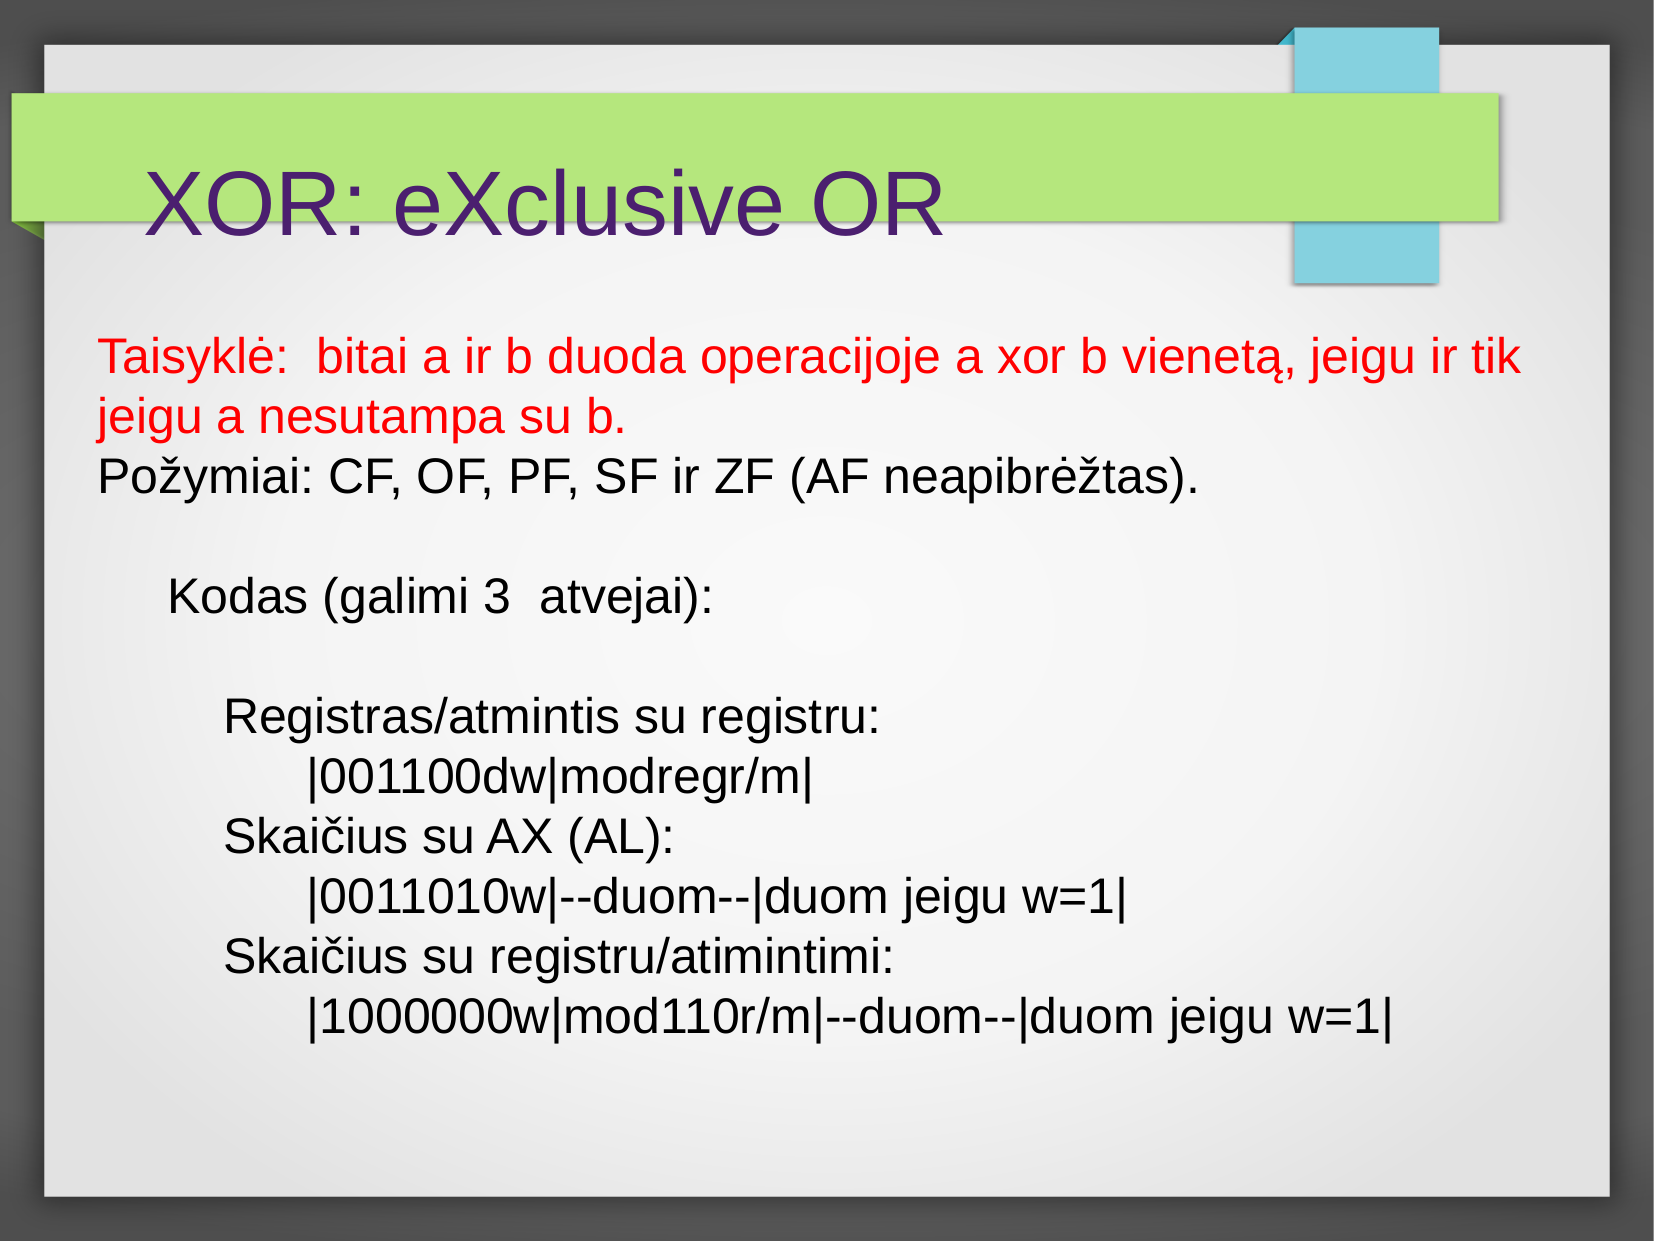

# XOR: eXclusive OR
Taisyklė: bitai a ir b duoda operacijoje a xor b vienetą, jeigu ir tik jeigu a nesutampa su b.
Požymiai: CF, OF, PF, SF ir ZF (AF neapibrėžtas).
 Kodas (galimi 3 atvejai):
 Registras/atmintis su registru:
 |001100dw|modregr/m|
 Skaičius su AX (AL):
 |0011010w|--duom--|duom jeigu w=1|
 Skaičius su registru/atimintimi:
 |1000000w|mod110r/m|--duom--|duom jeigu w=1|